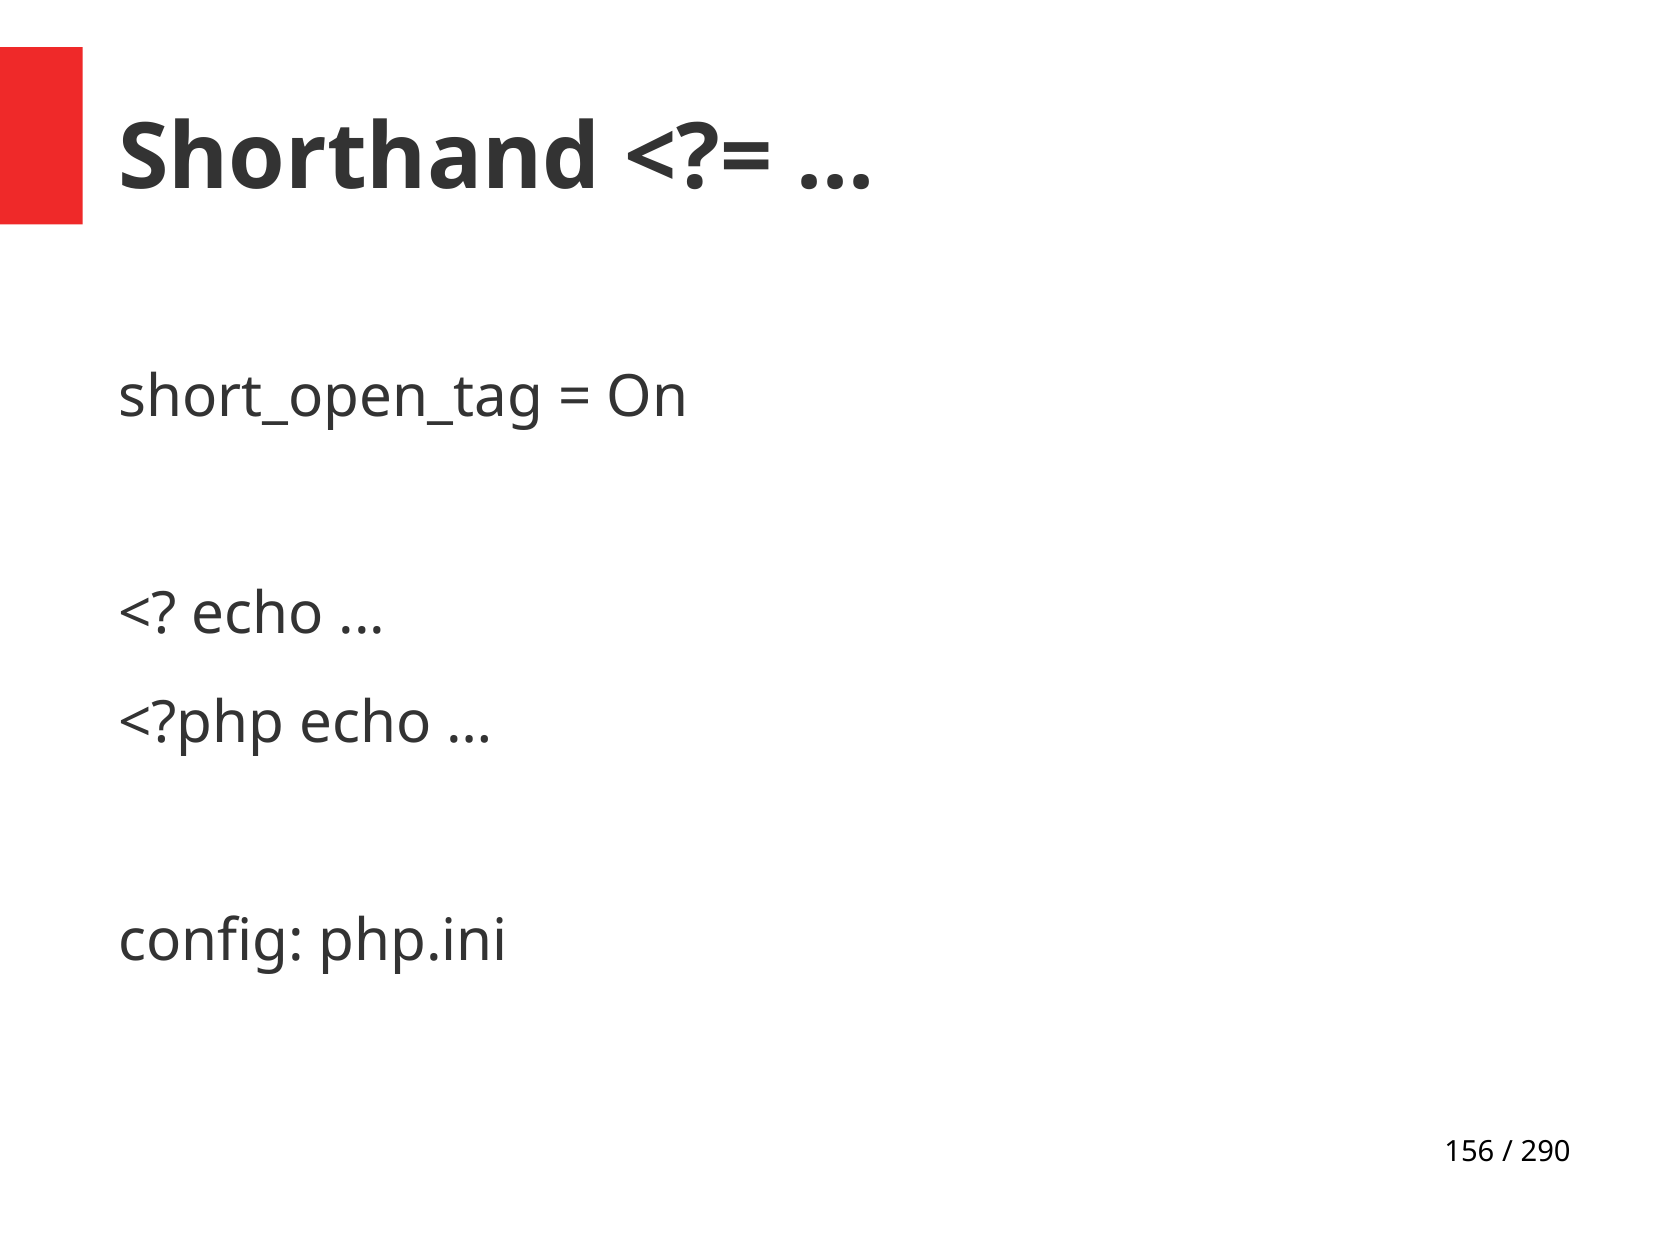

# Shorthand <?= ...
short_open_tag = On
<? echo ...
<?php echo …
config: php.ini
156